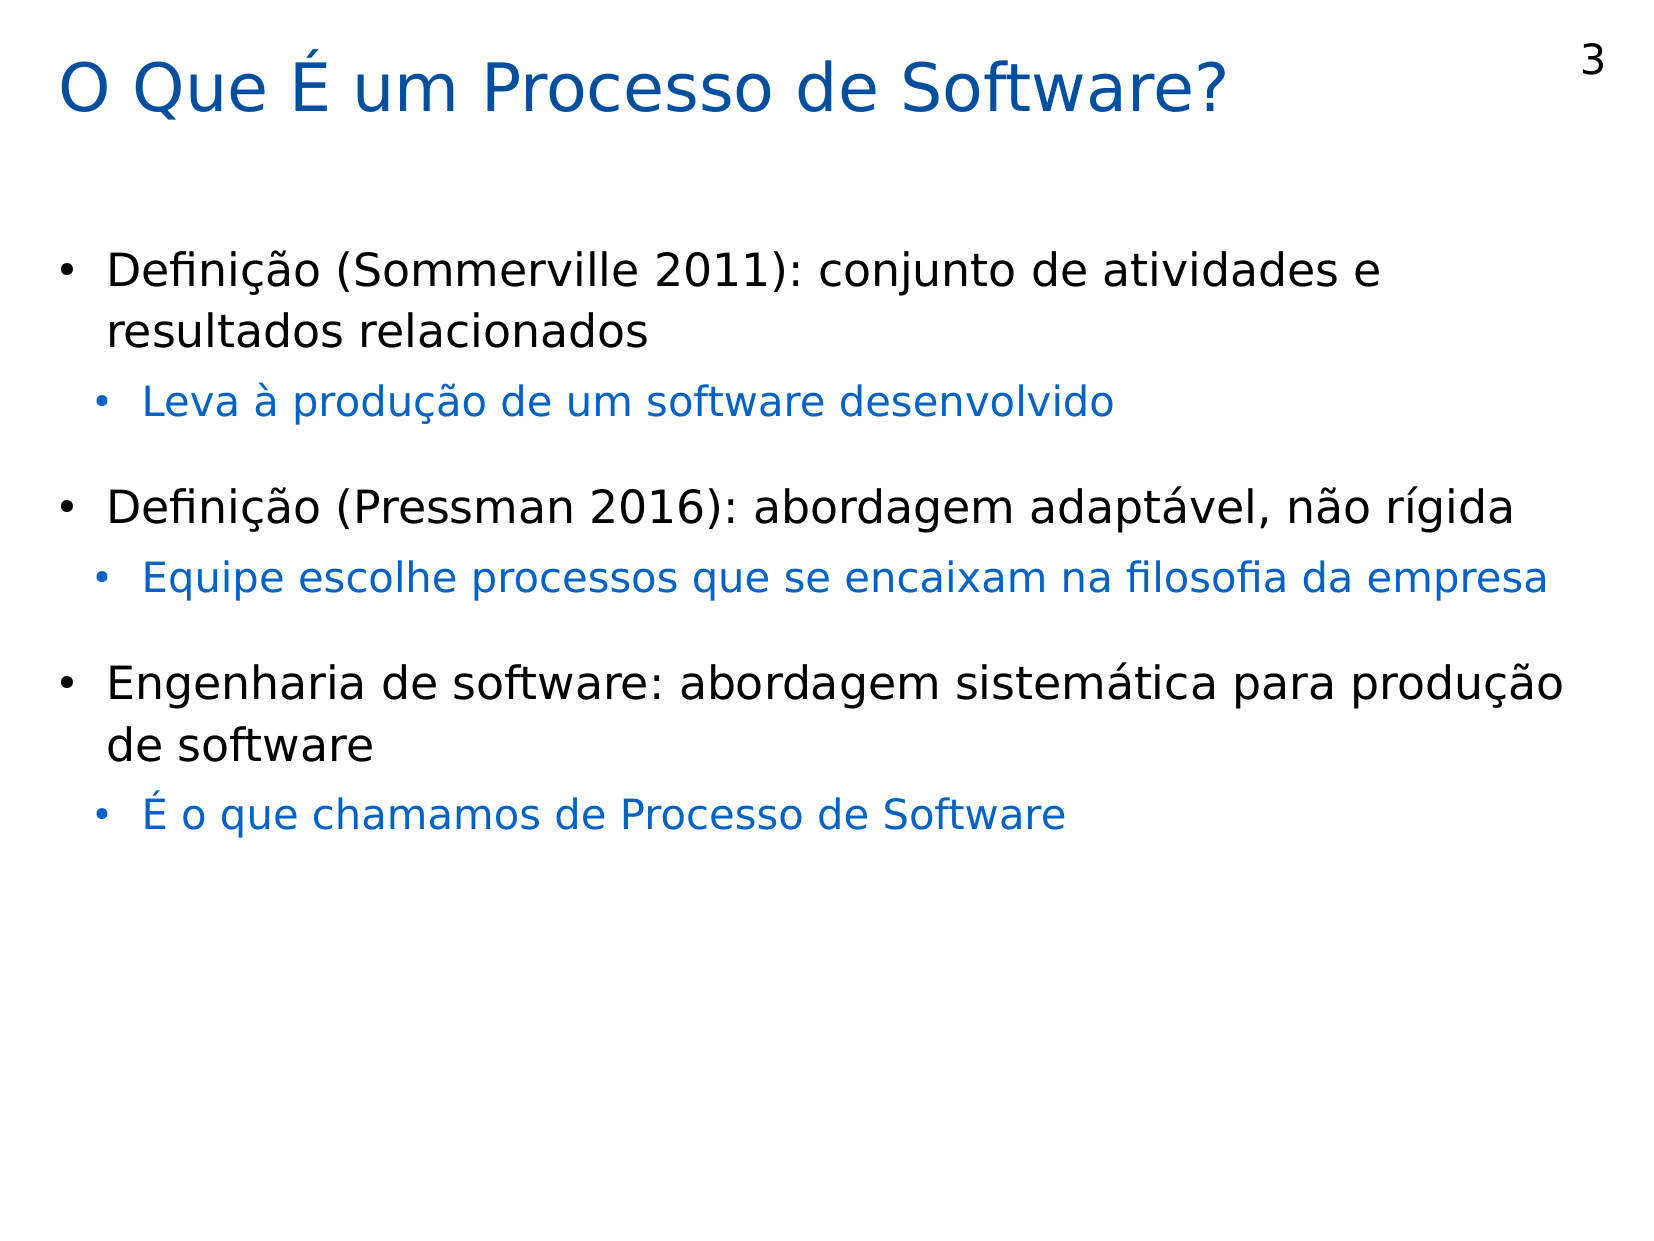

# O Que É um Processo de Software?
3
Definição (Sommerville 2011): conjunto de atividades e resultados relacionados
Leva à produção de um software desenvolvido
Definição (Pressman 2016): abordagem adaptável, não rígida
Equipe escolhe processos que se encaixam na filosofia da empresa
Engenharia de software: abordagem sistemática para produção de software
É o que chamamos de Processo de Software